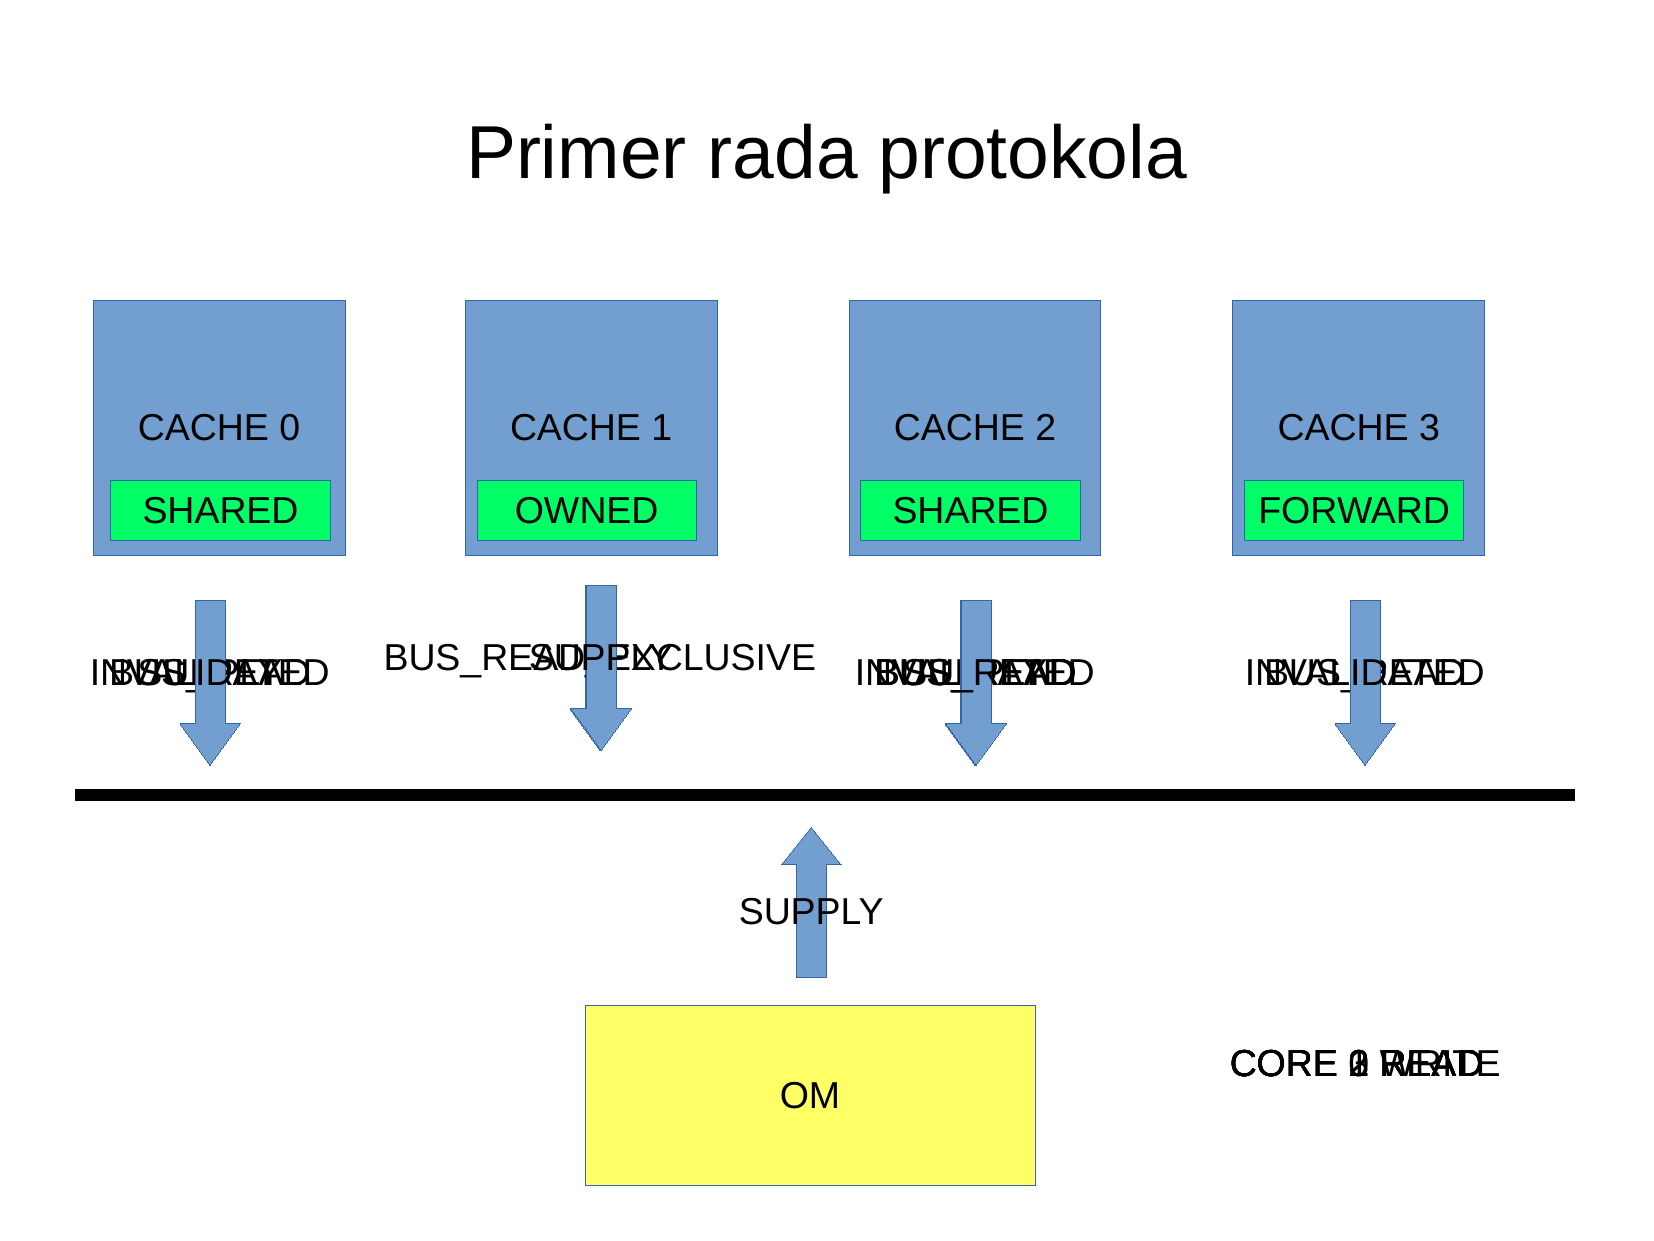

# Primer rada protokola
CACHE 0
CACHE 1
CACHE 2
CACHE 3
EXLUSIVE
SHARED
MODIFIED
OWNED
FORWARD
SHARED
FORWARD
BUS_READ_EXCLUSIVE
SUPPLY
BUS_READ
SUPPLY
INVALIDATED
BUS_READ
SUPPLY
INVALIDATED
BUS_READ
INVALIDATED
BUS_READ
SUPPLY
OM
CORE 0 READ
CORE 2 READ
CORE 3 READ
CORE 1 WRITE
CORE 2 READ